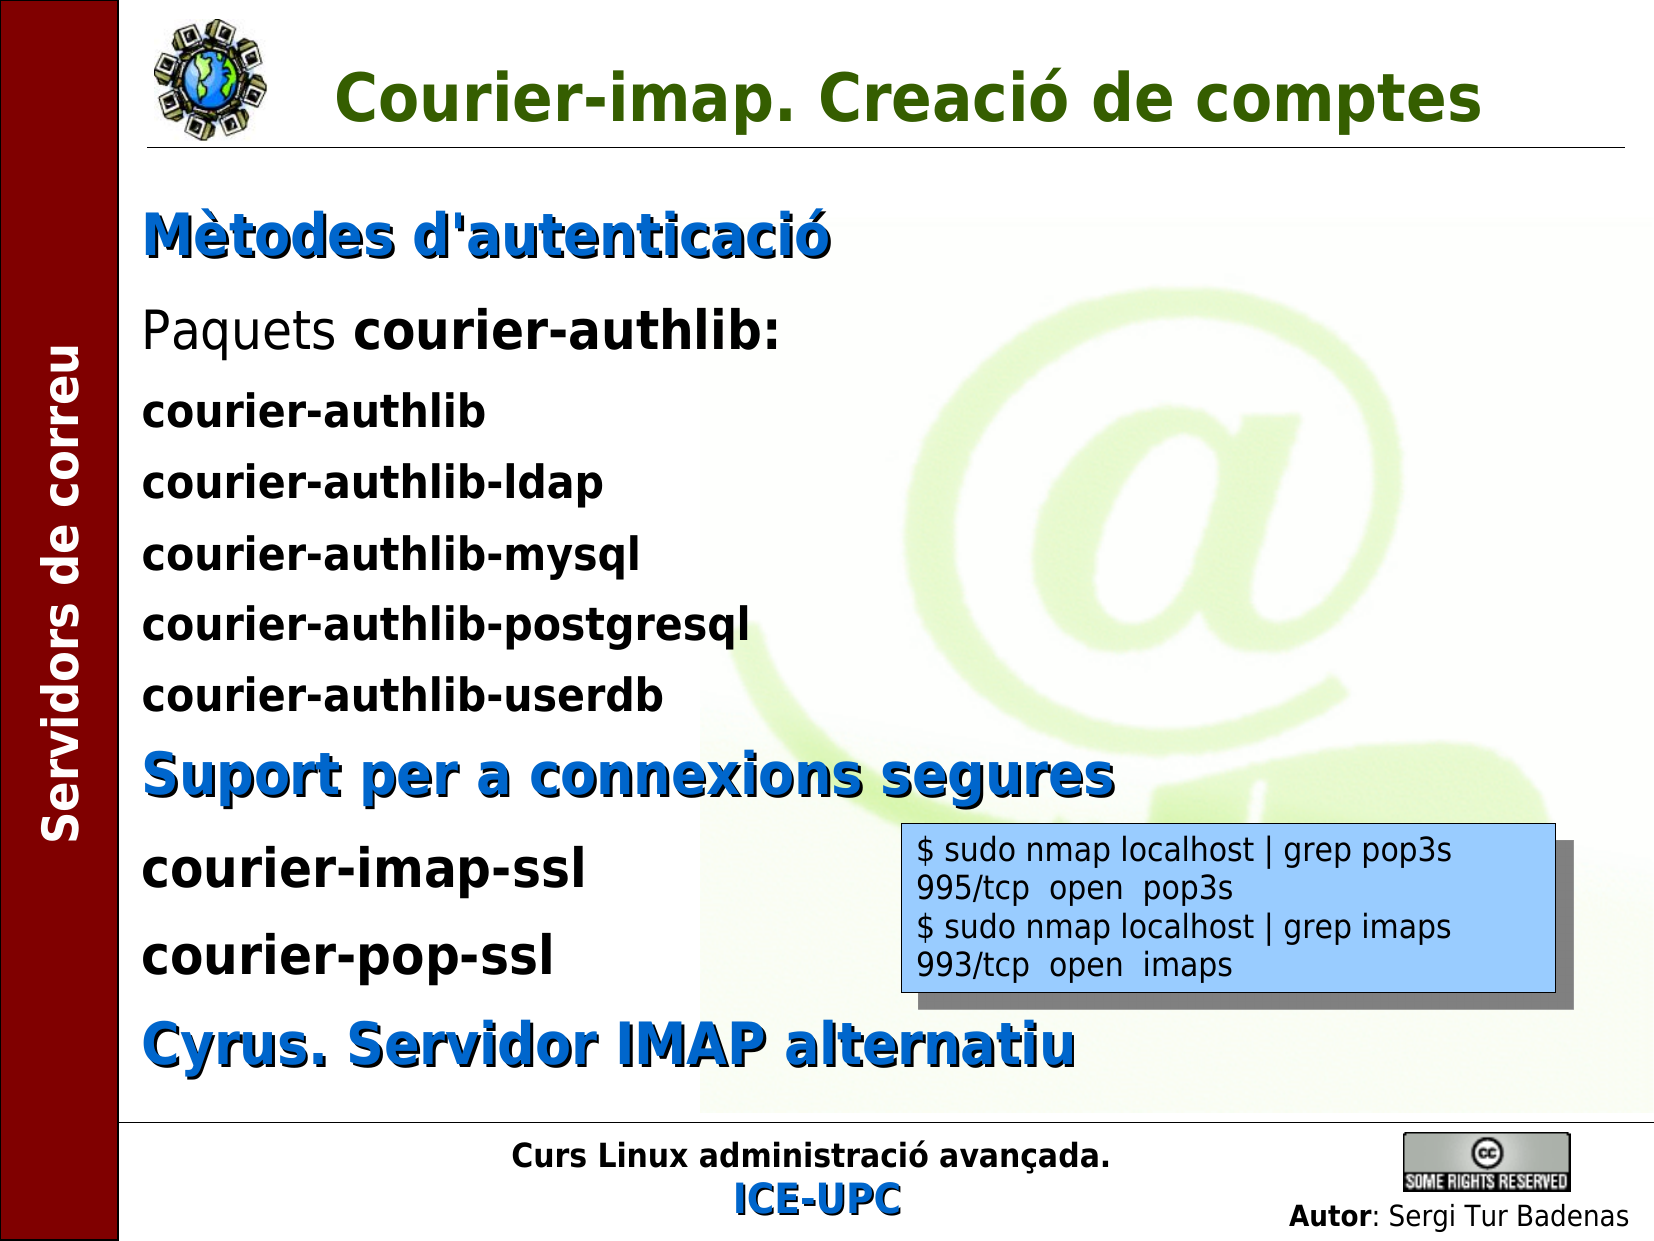

# Courier-imap. Creació de comptes
Mètodes d'autenticació
Paquets courier-authlib:
courier-authlib
courier-authlib-ldap
courier-authlib-mysql
courier-authlib-postgresql
courier-authlib-userdb
Suport per a connexions segures
courier-imap-ssl
courier-pop-ssl
Cyrus. Servidor IMAP alternatiu
$ sudo nmap localhost | grep pop3s
995/tcp open pop3s
$ sudo nmap localhost | grep imaps
993/tcp open imaps